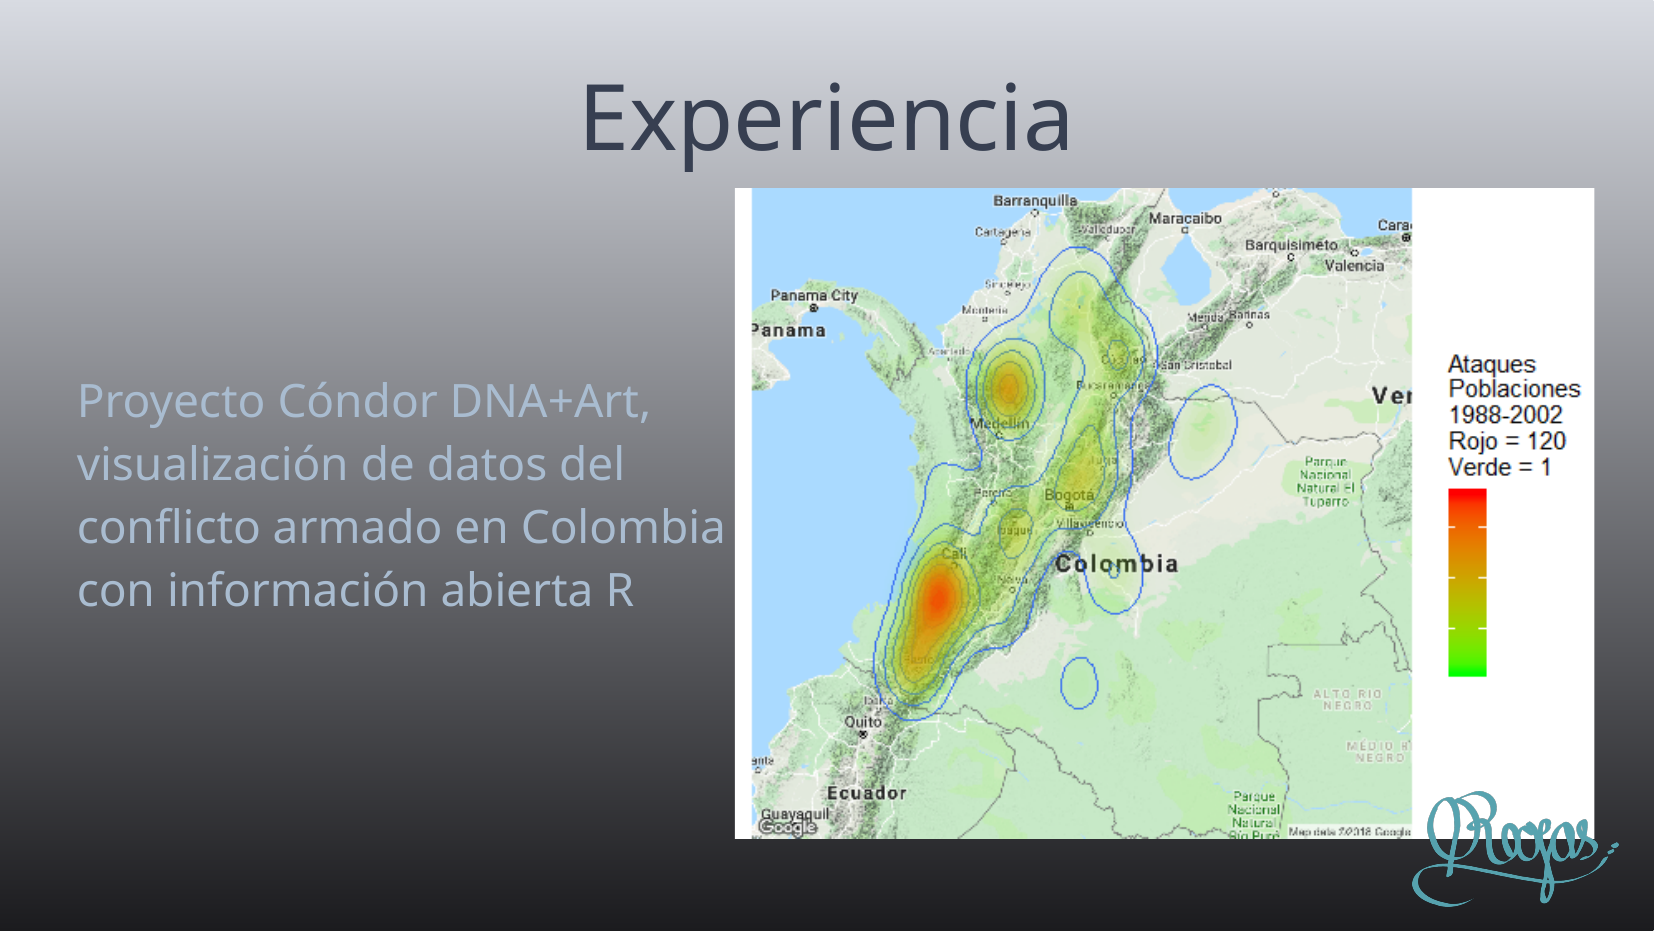

# Experiencia
Proyecto Cóndor DNA+Art, visualización de datos del conflicto armado en Colombia con información abierta R